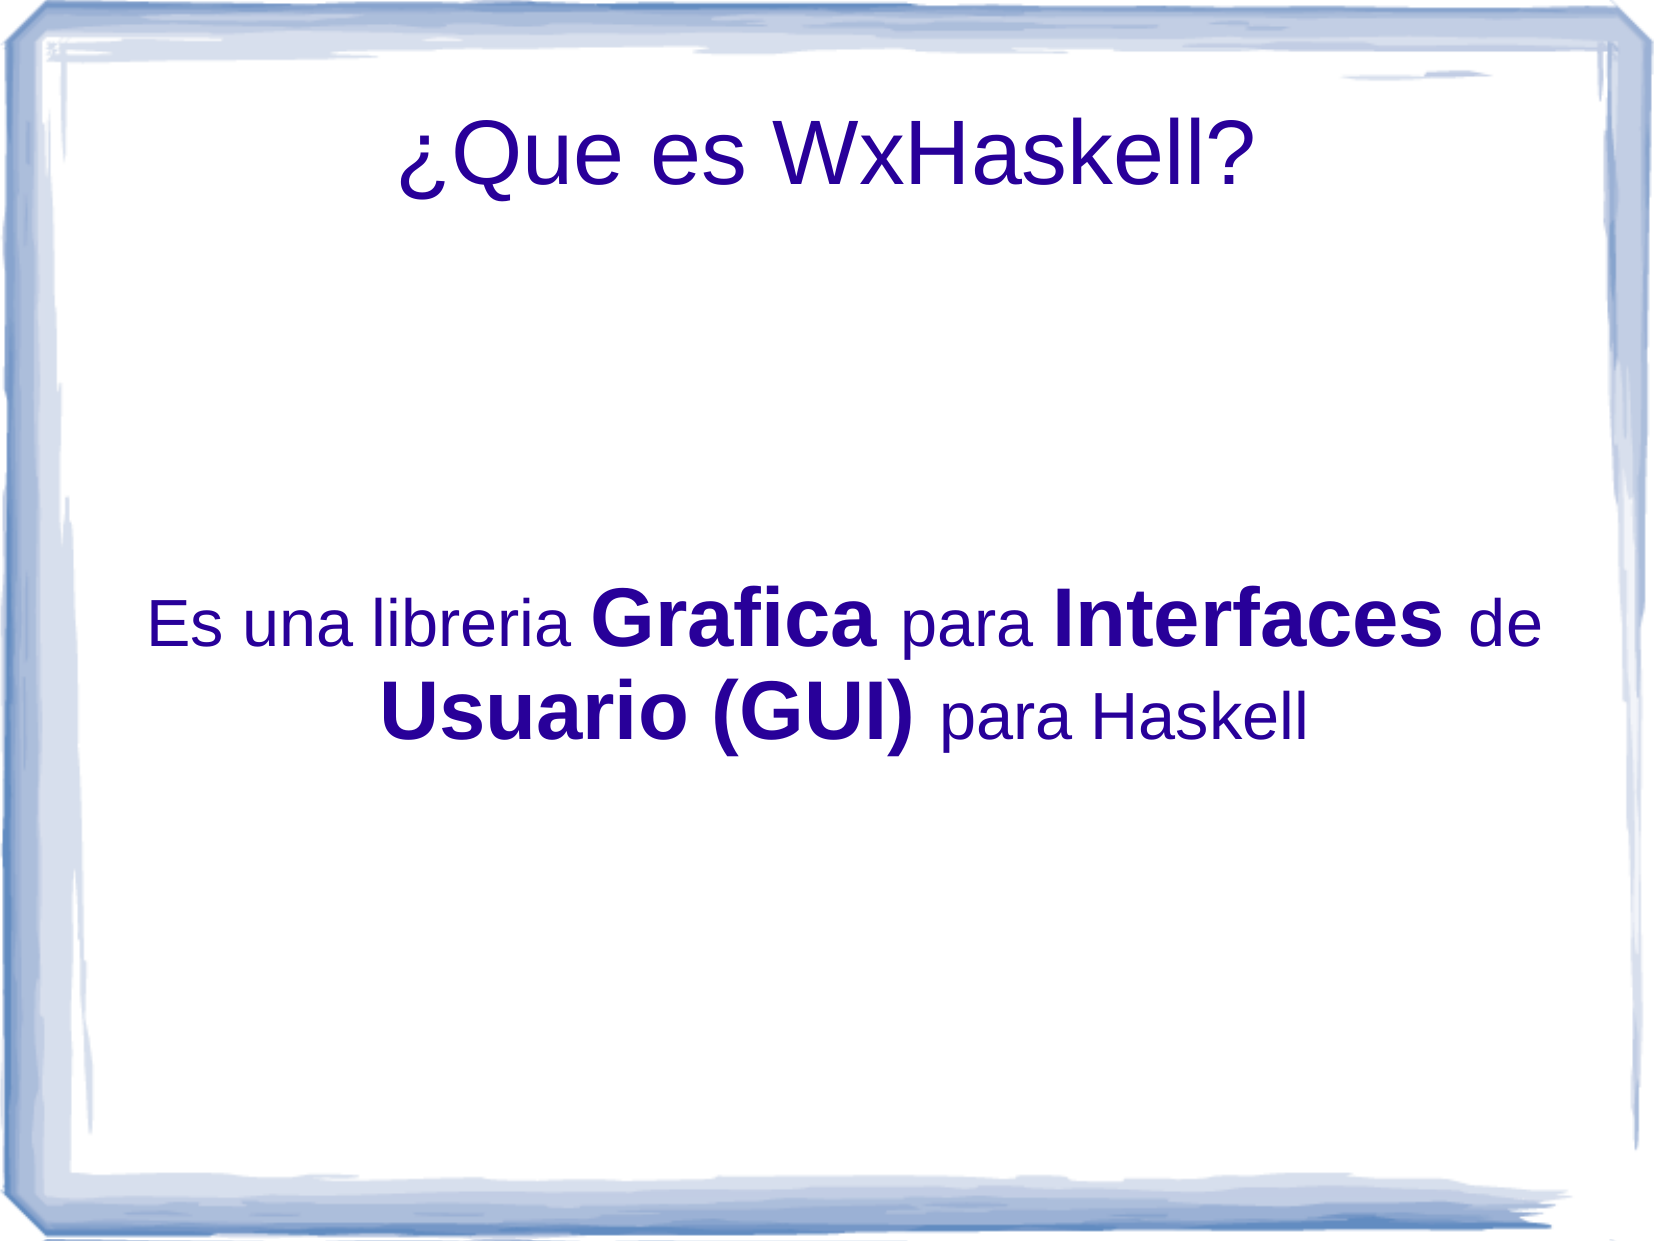

# ¿Que es WxHaskell?
Es una libreria Grafica para Interfaces de Usuario (GUI) para Haskell